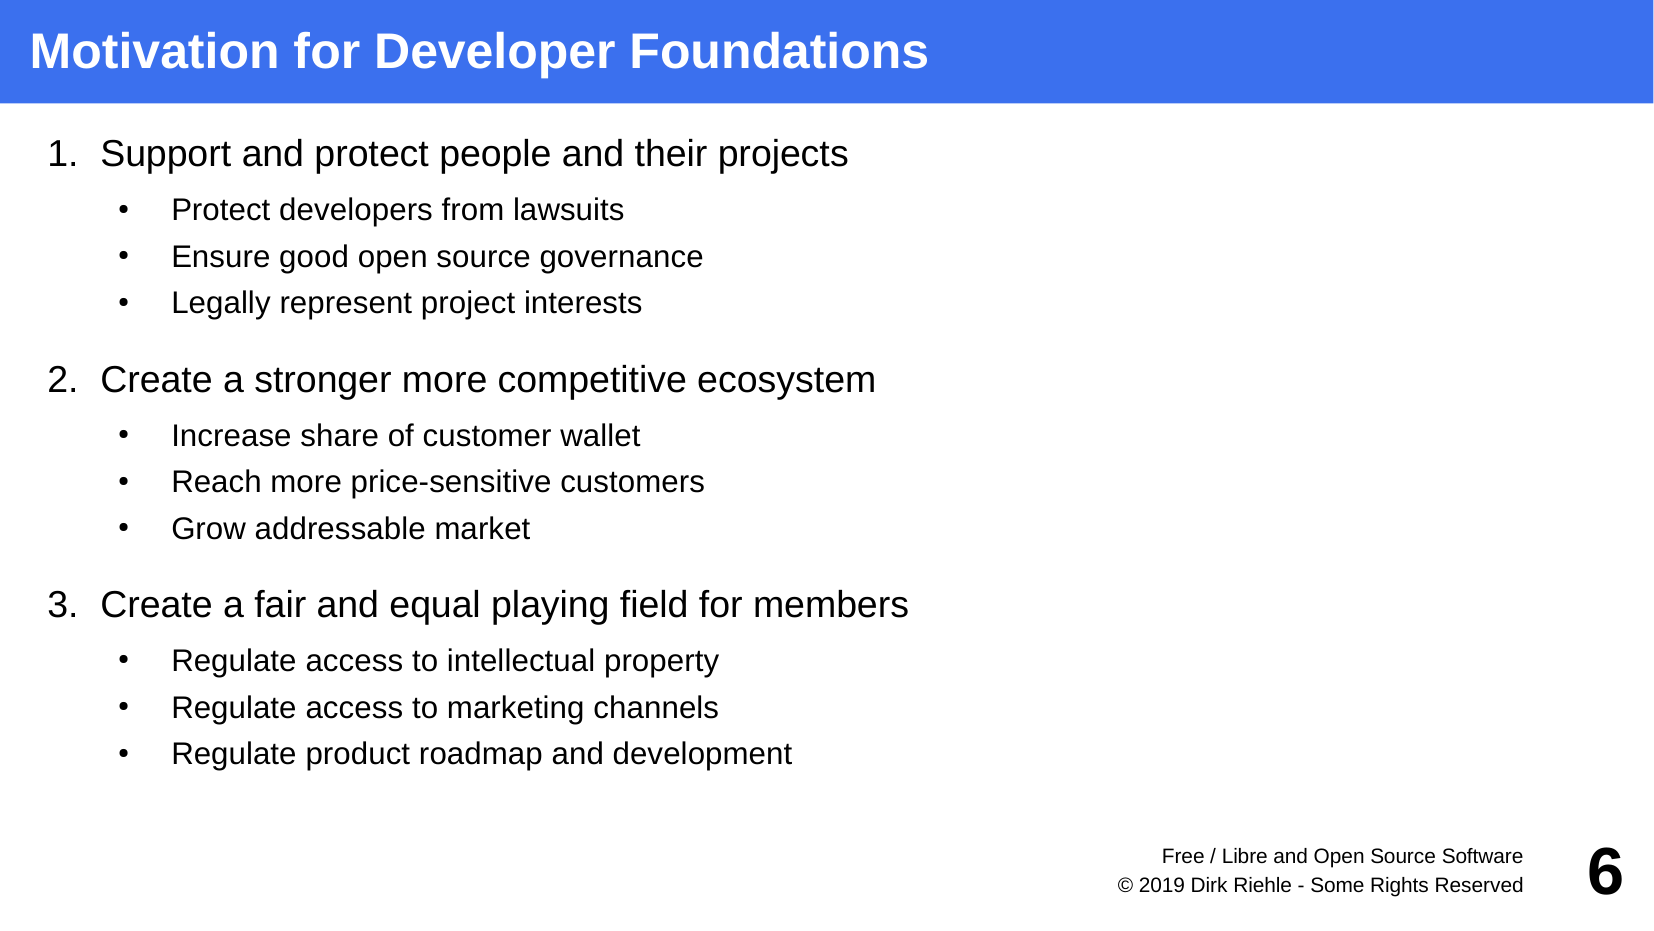

# Motivation for Developer Foundations
Support and protect people and their projects
Protect developers from lawsuits
Ensure good open source governance
Legally represent project interests
Create a stronger more competitive ecosystem
Increase share of customer wallet
Reach more price-sensitive customers
Grow addressable market
Create a fair and equal playing field for members
Regulate access to intellectual property
Regulate access to marketing channels
Regulate product roadmap and development
Free / Libre and Open Source Software
6
© 2019 Dirk Riehle - Some Rights Reserved